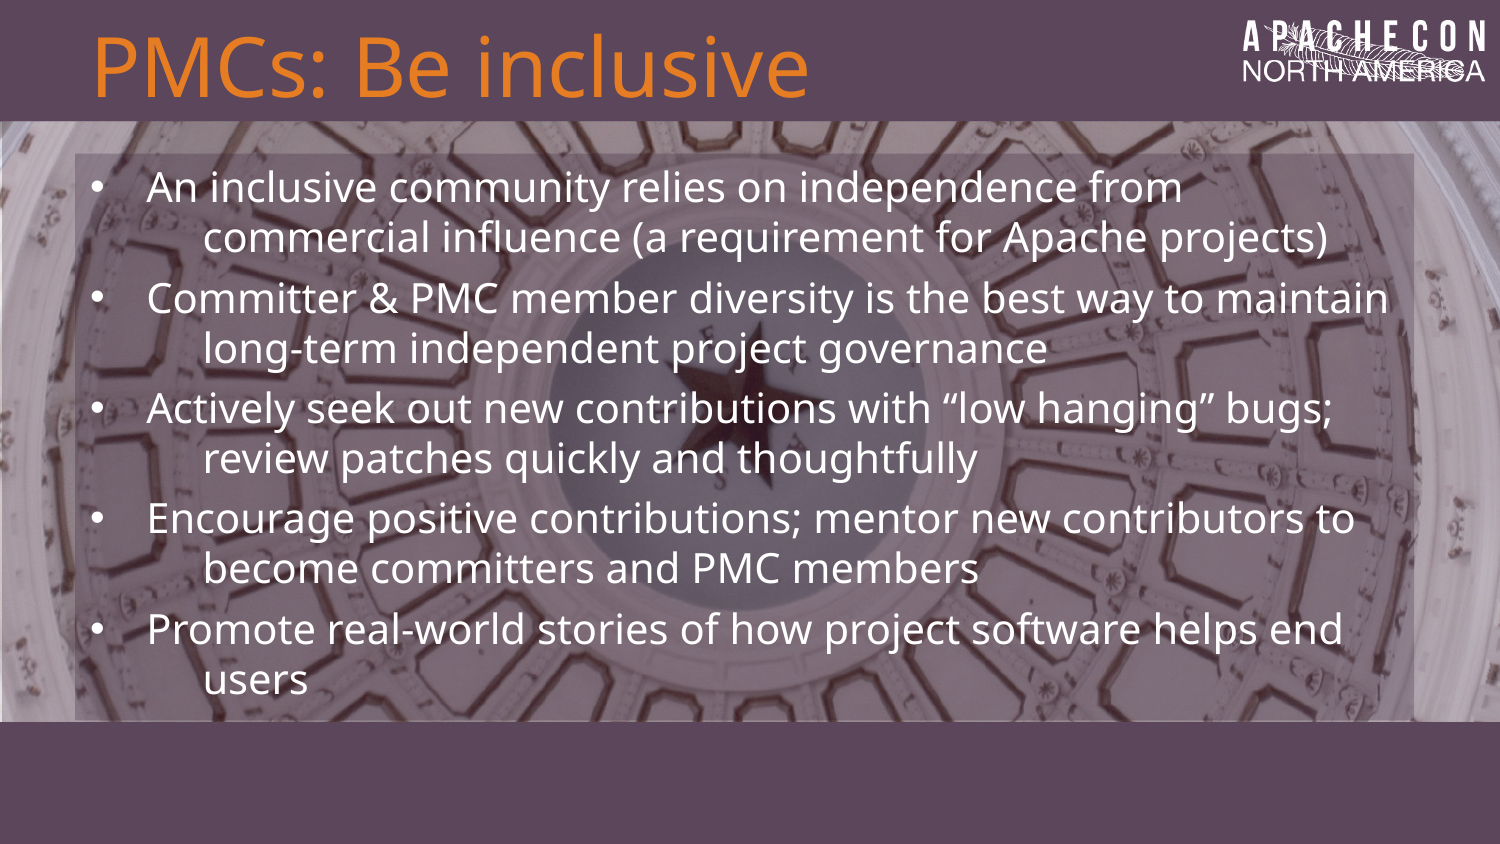

PMCs: Be inclusive
An inclusive community relies on independence from commercial influence (a requirement for Apache projects)
Committer & PMC member diversity is the best way to maintain long-term independent project governance
Actively seek out new contributions with “low hanging” bugs; review patches quickly and thoughtfully
Encourage positive contributions; mentor new contributors to become committers and PMC members
Promote real-world stories of how project software helps end users